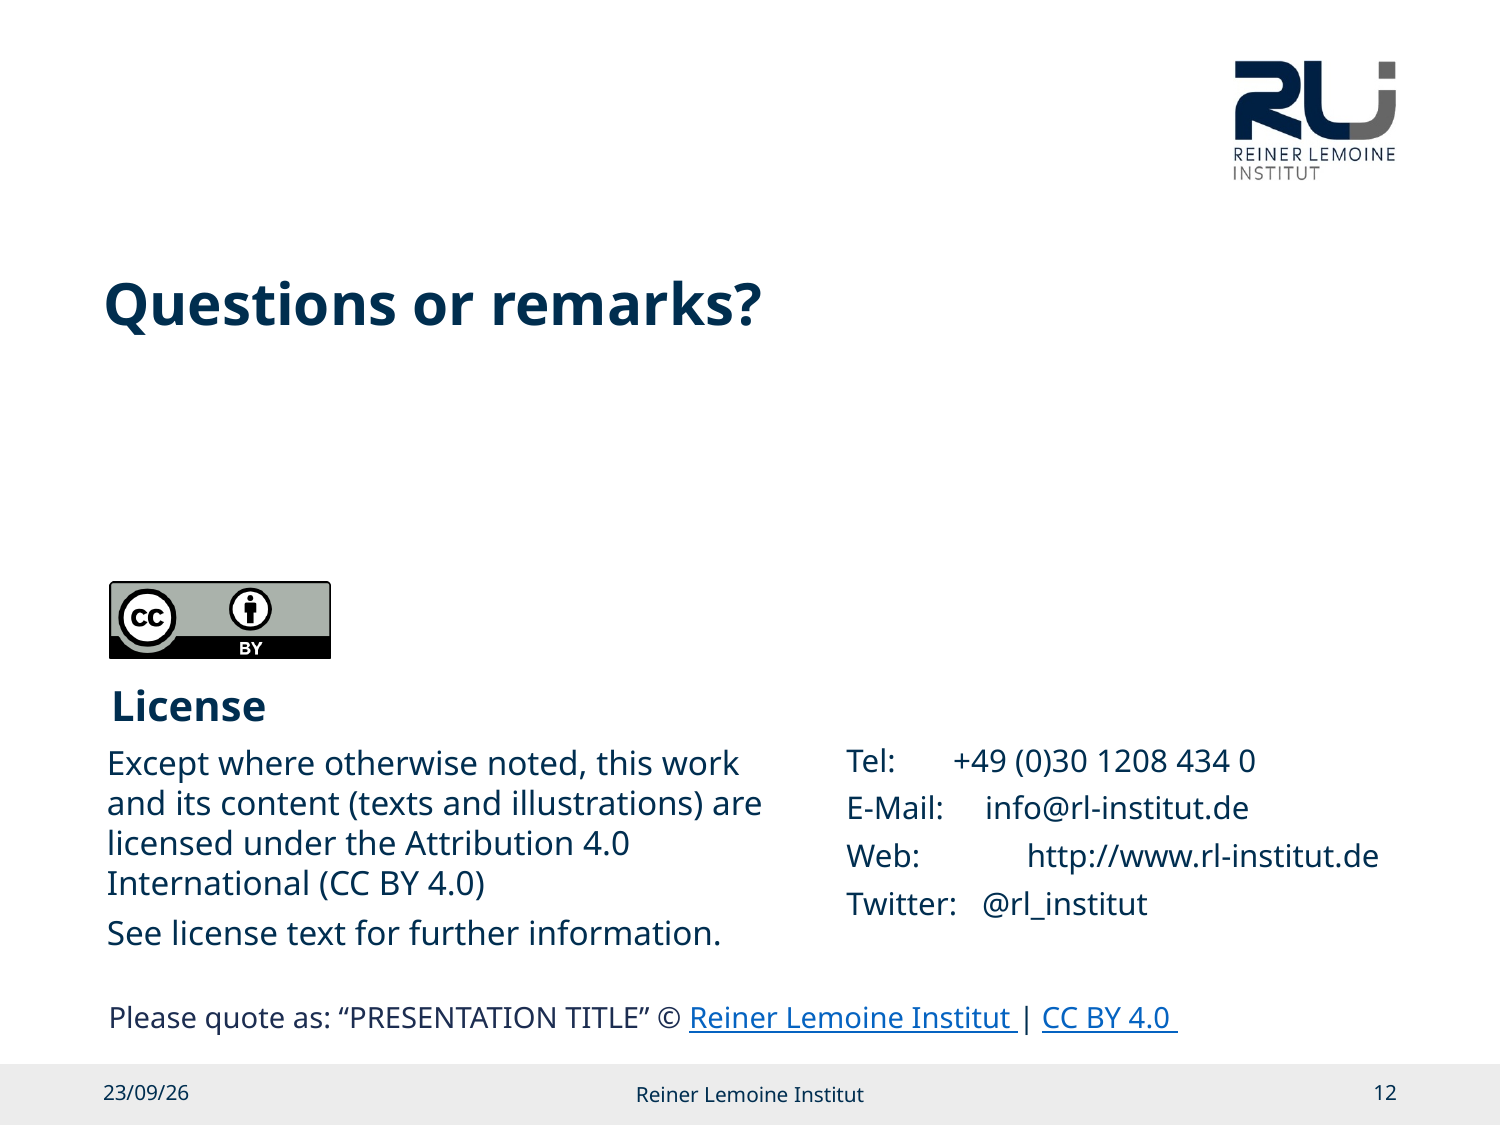

Questions or remarks?
License
Tel: 	 +49 (0)30 1208 434 0
E-Mail: info@rl-institut.de
Web: 	 http://www.rl-institut.de
Twitter: @rl_institut
Except where otherwise noted, this work and its content (texts and illustrations) are licensed under the Attribution 4.0 International (CC BY 4.0)
See license text for further information.
Please quote as: “PRESENTATION TITLE” © Reiner Lemoine Institut | CC BY 4.0
Reiner Lemoine Institut